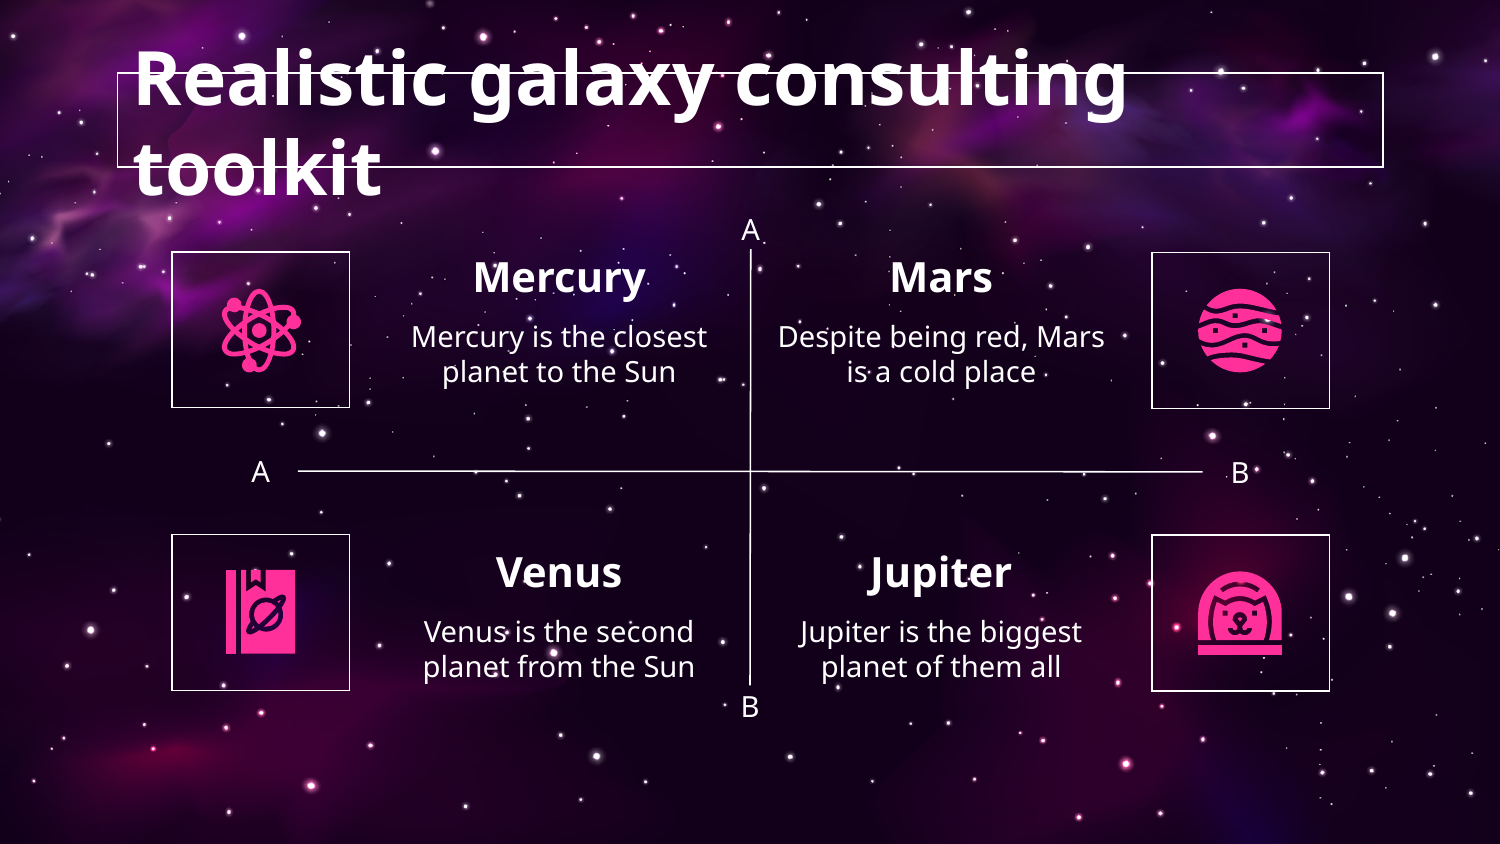

# Realistic galaxy consulting toolkit
A
Mercury
Mercury is the closest planet to the Sun
Mars
Despite being red, Mars is a cold place
A
B
Venus
Venus is the second planet from the Sun
Jupiter
Jupiter is the biggest planet of them all
B